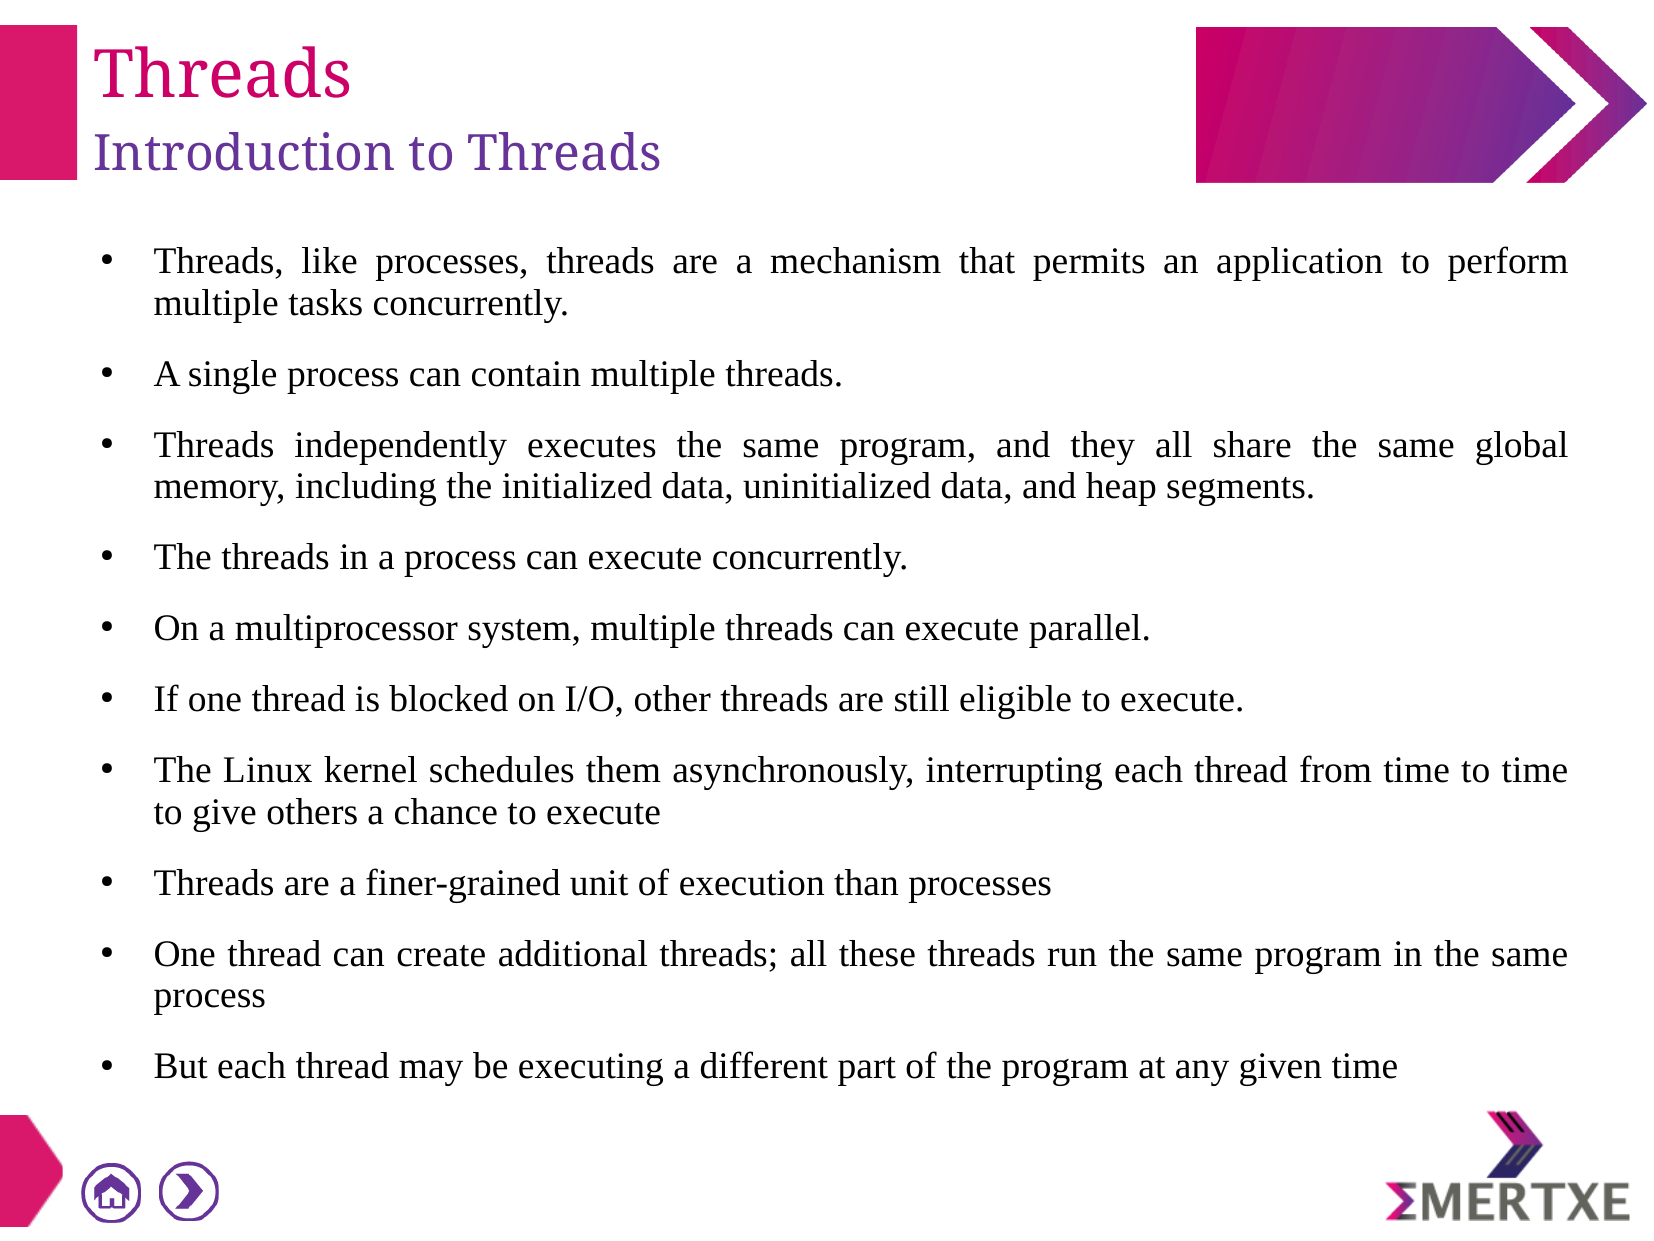

# Threads Introduction to Threads
Threads, like processes, threads are a mechanism that permits an application to perform multiple tasks concurrently.
A single process can contain multiple threads.
Threads independently executes the same program, and they all share the same global memory, including the initialized data, uninitialized data, and heap segments.
The threads in a process can execute concurrently.
On a multiprocessor system, multiple threads can execute parallel.
If one thread is blocked on I/O, other threads are still eligible to execute.
The Linux kernel schedules them asynchronously, interrupting each thread from time to time to give others a chance to execute
Threads are a finer-grained unit of execution than processes
One thread can create additional threads; all these threads run the same program in the same process
But each thread may be executing a different part of the program at any given time